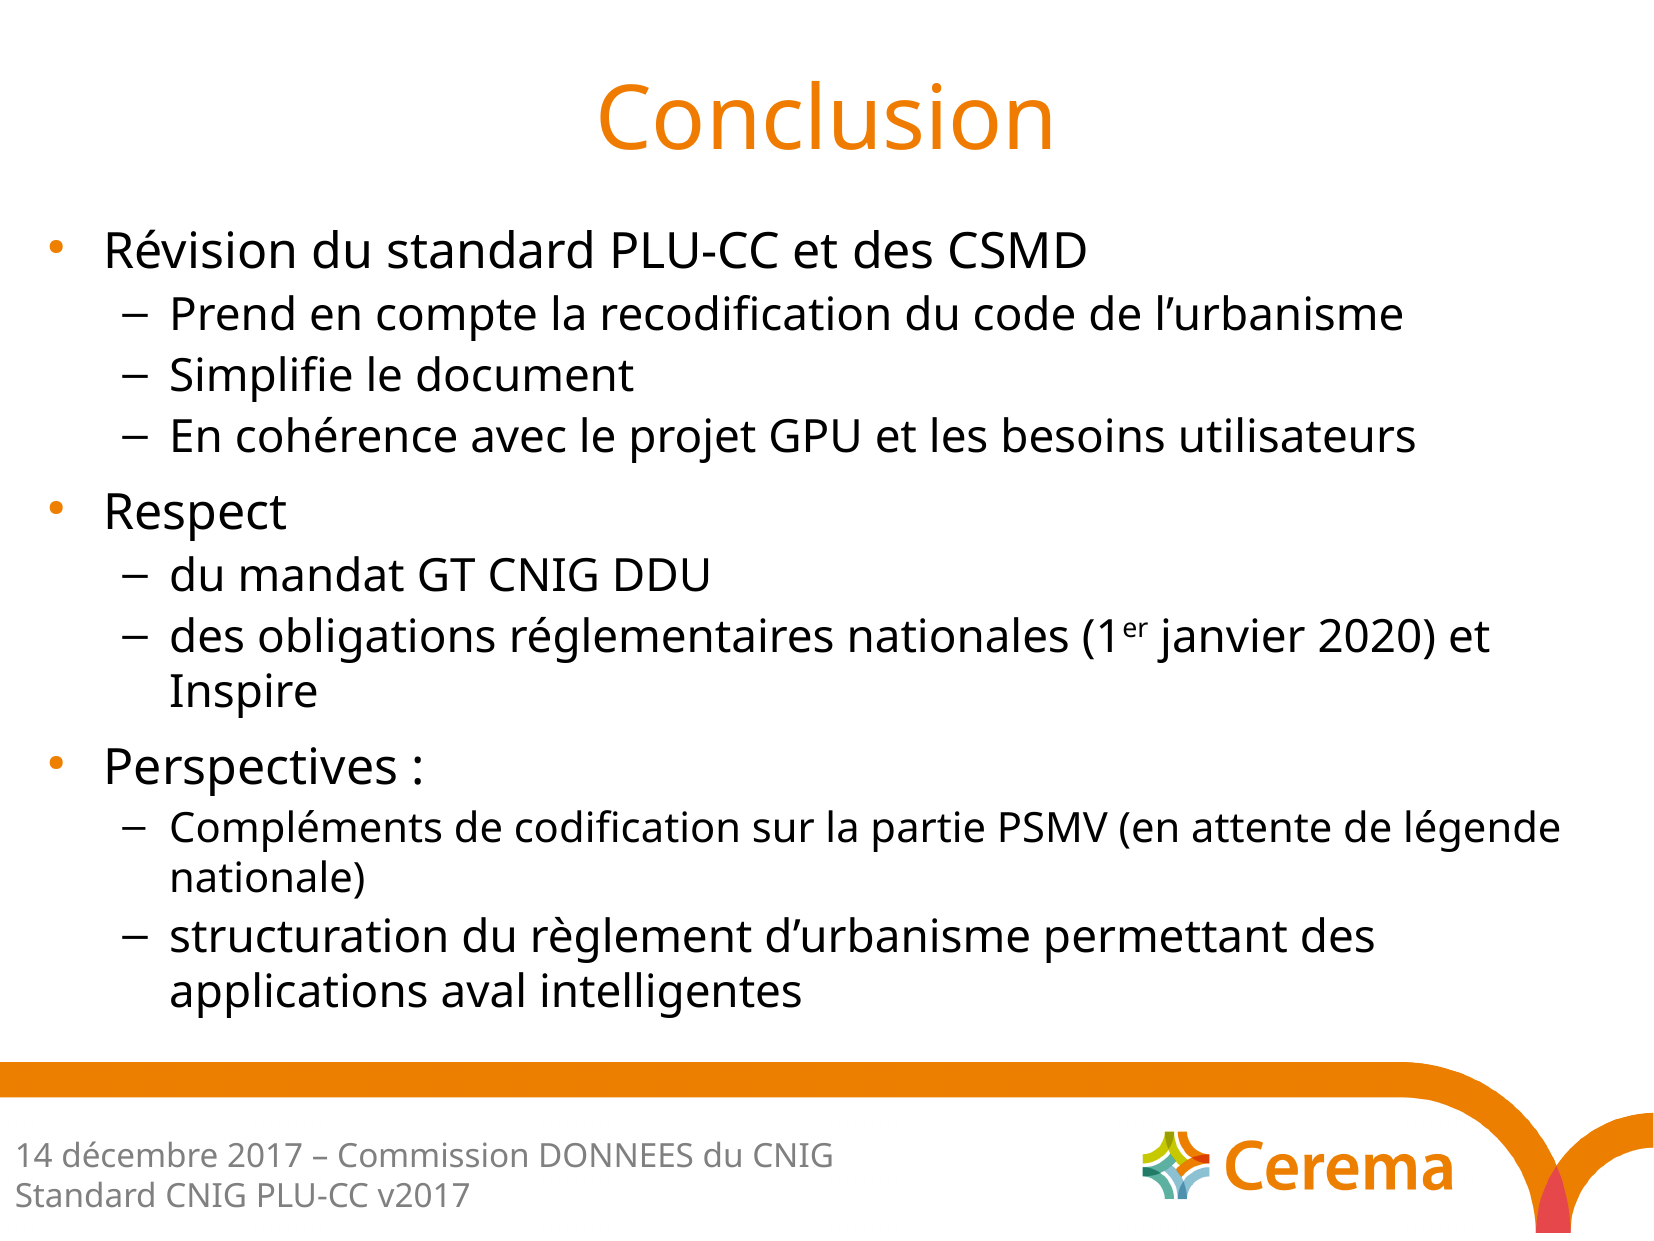

# Conclusion
Révision du standard PLU-CC et des CSMD
Prend en compte la recodification du code de l’urbanisme
Simplifie le document
En cohérence avec le projet GPU et les besoins utilisateurs
Respect
du mandat GT CNIG DDU
des obligations réglementaires nationales (1er janvier 2020) et Inspire
Perspectives :
Compléments de codification sur la partie PSMV (en attente de légende nationale)
structuration du règlement d’urbanisme permettant des applications aval intelligentes
14 décembre 2017 – Commission DONNEES du CNIG
Standard CNIG PLU-CC v2017